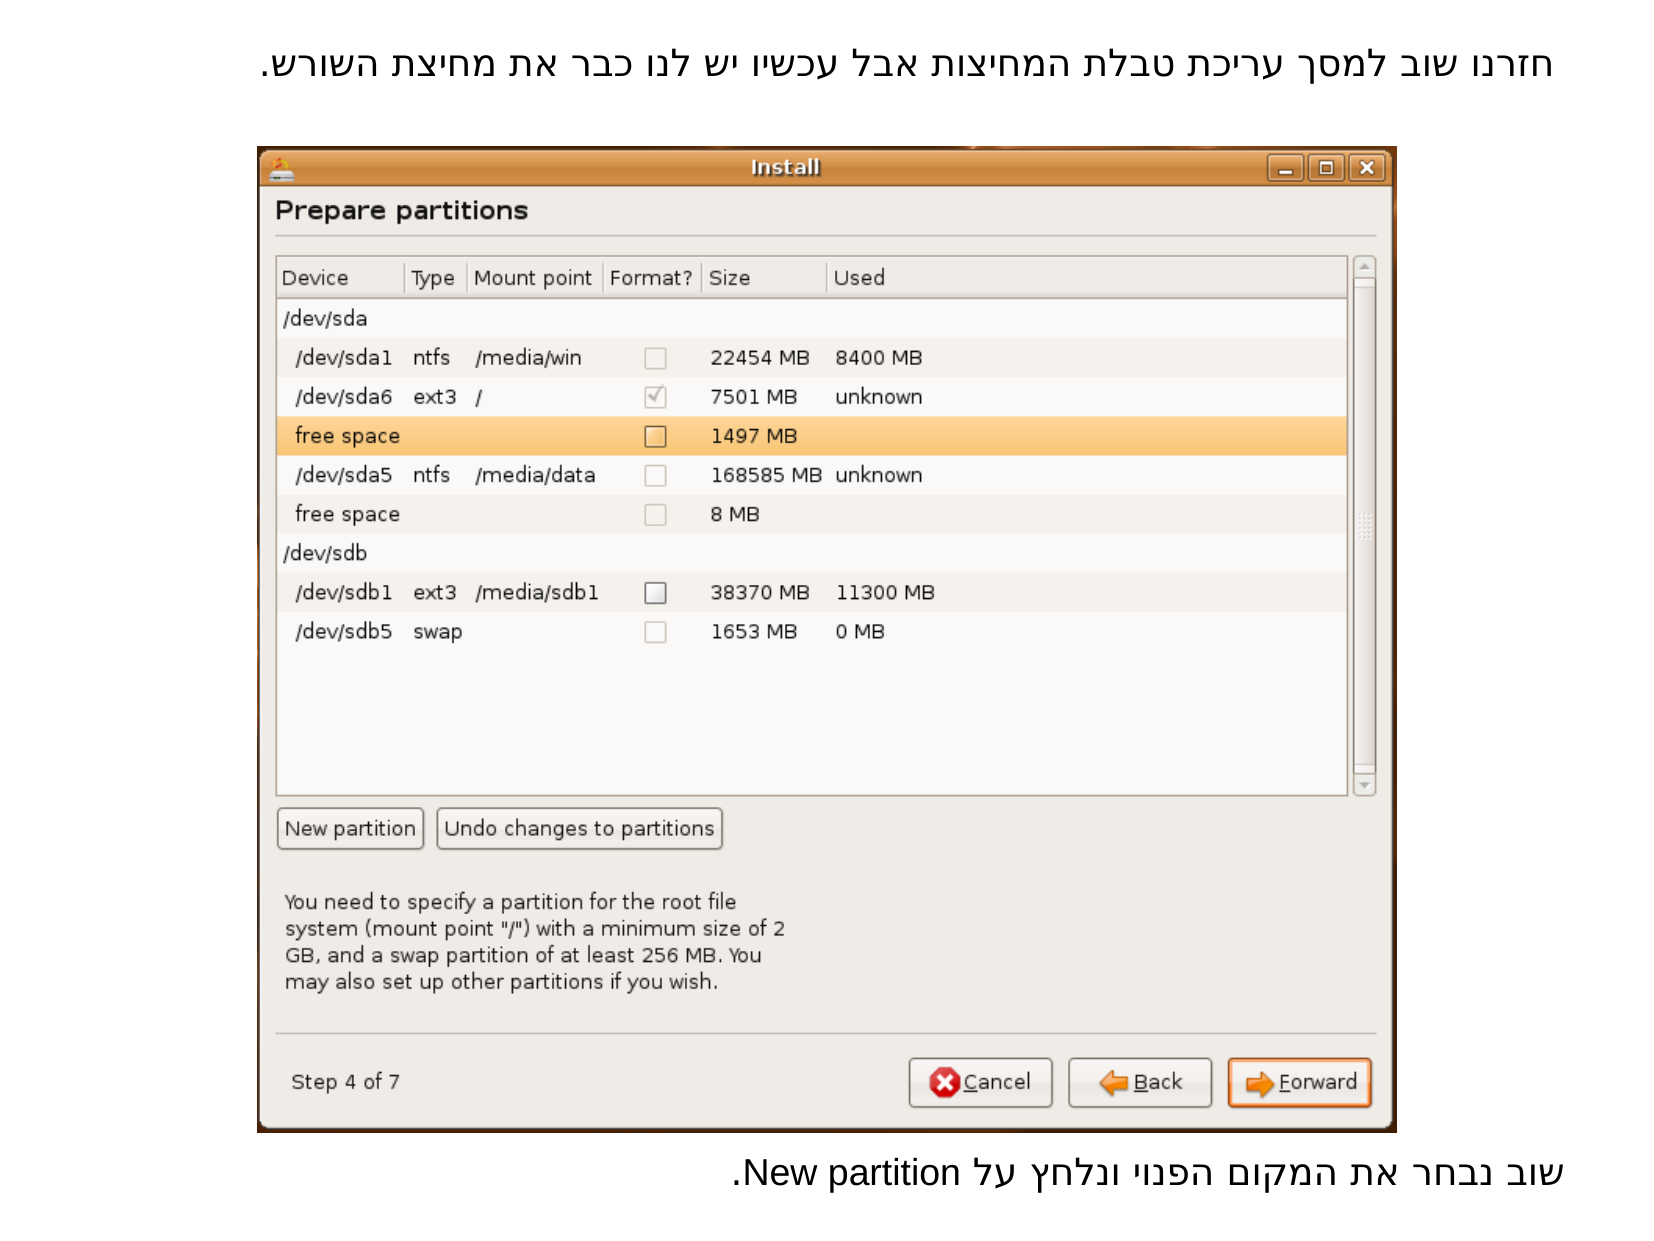

חזרנו שוב למסך עריכת טבלת המחיצות אבל עכשיו יש לנו כבר את מחיצת השורש.
שוב נבחר את המקום הפנוי ונלחץ על New partition.